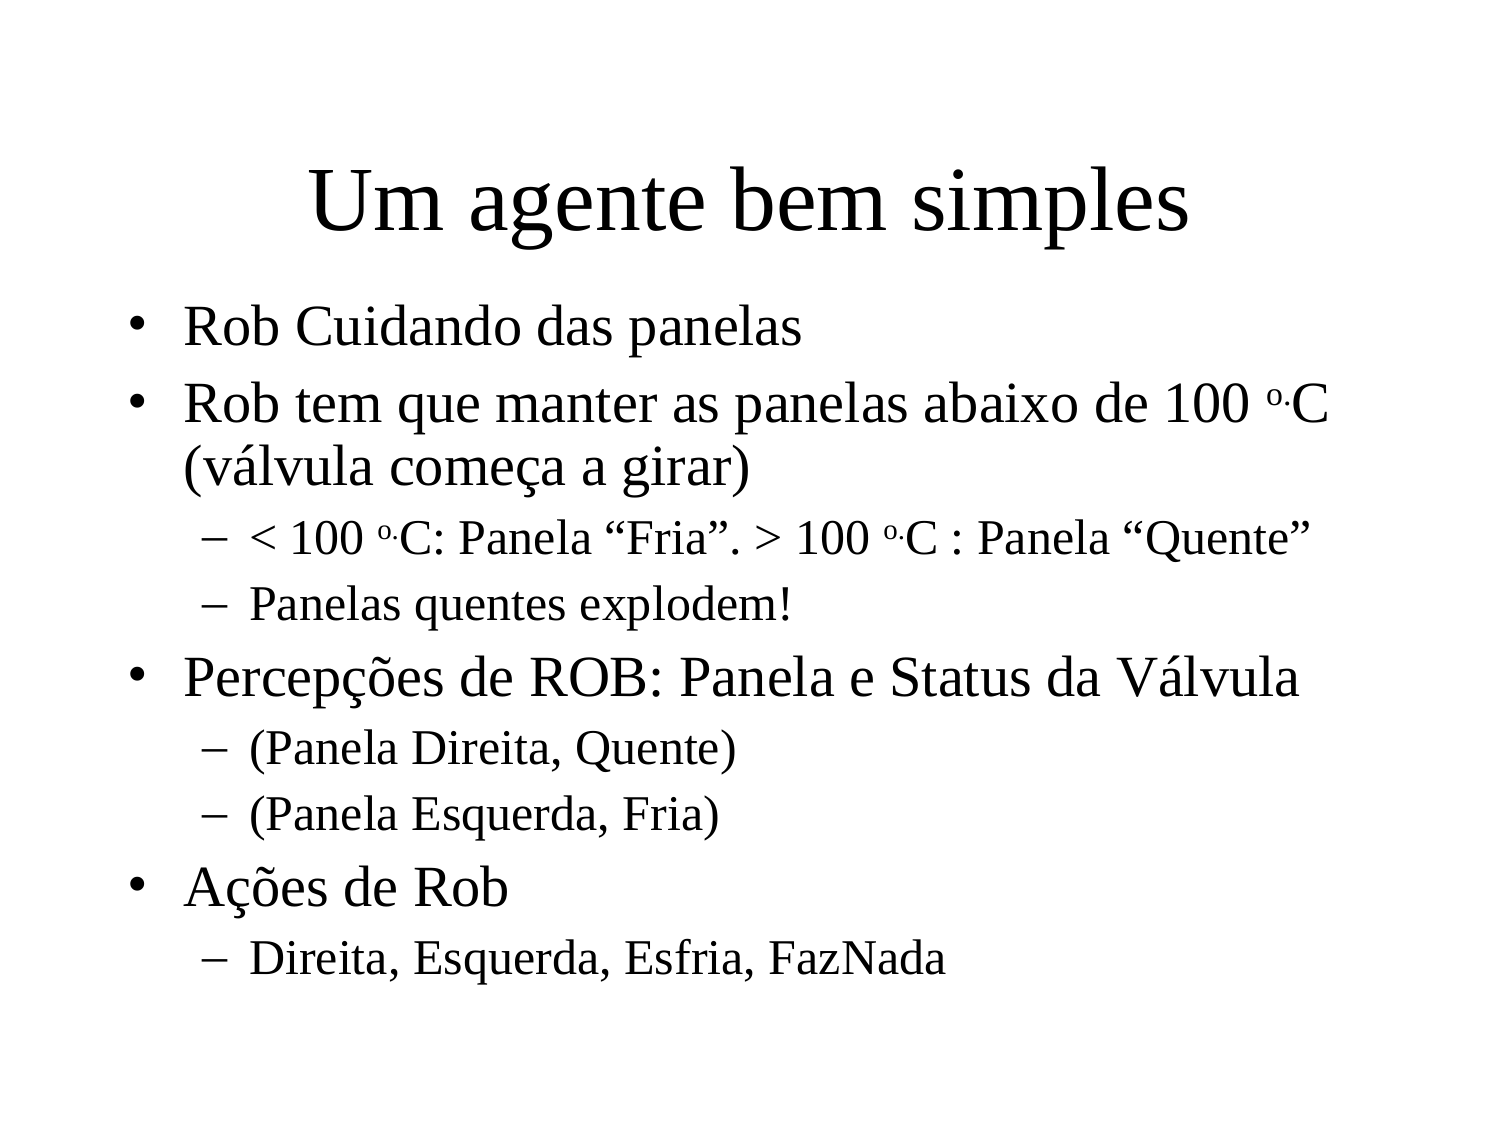

# Um agente bem simples
Rob Cuidando das panelas
Rob tem que manter as panelas abaixo de 100 o.C (válvula começa a girar)
< 100 o.C: Panela “Fria”. > 100 o.C : Panela “Quente”
Panelas quentes explodem!
Percepções de ROB: Panela e Status da Válvula
(Panela Direita, Quente)
(Panela Esquerda, Fria)
Ações de Rob
Direita, Esquerda, Esfria, FazNada